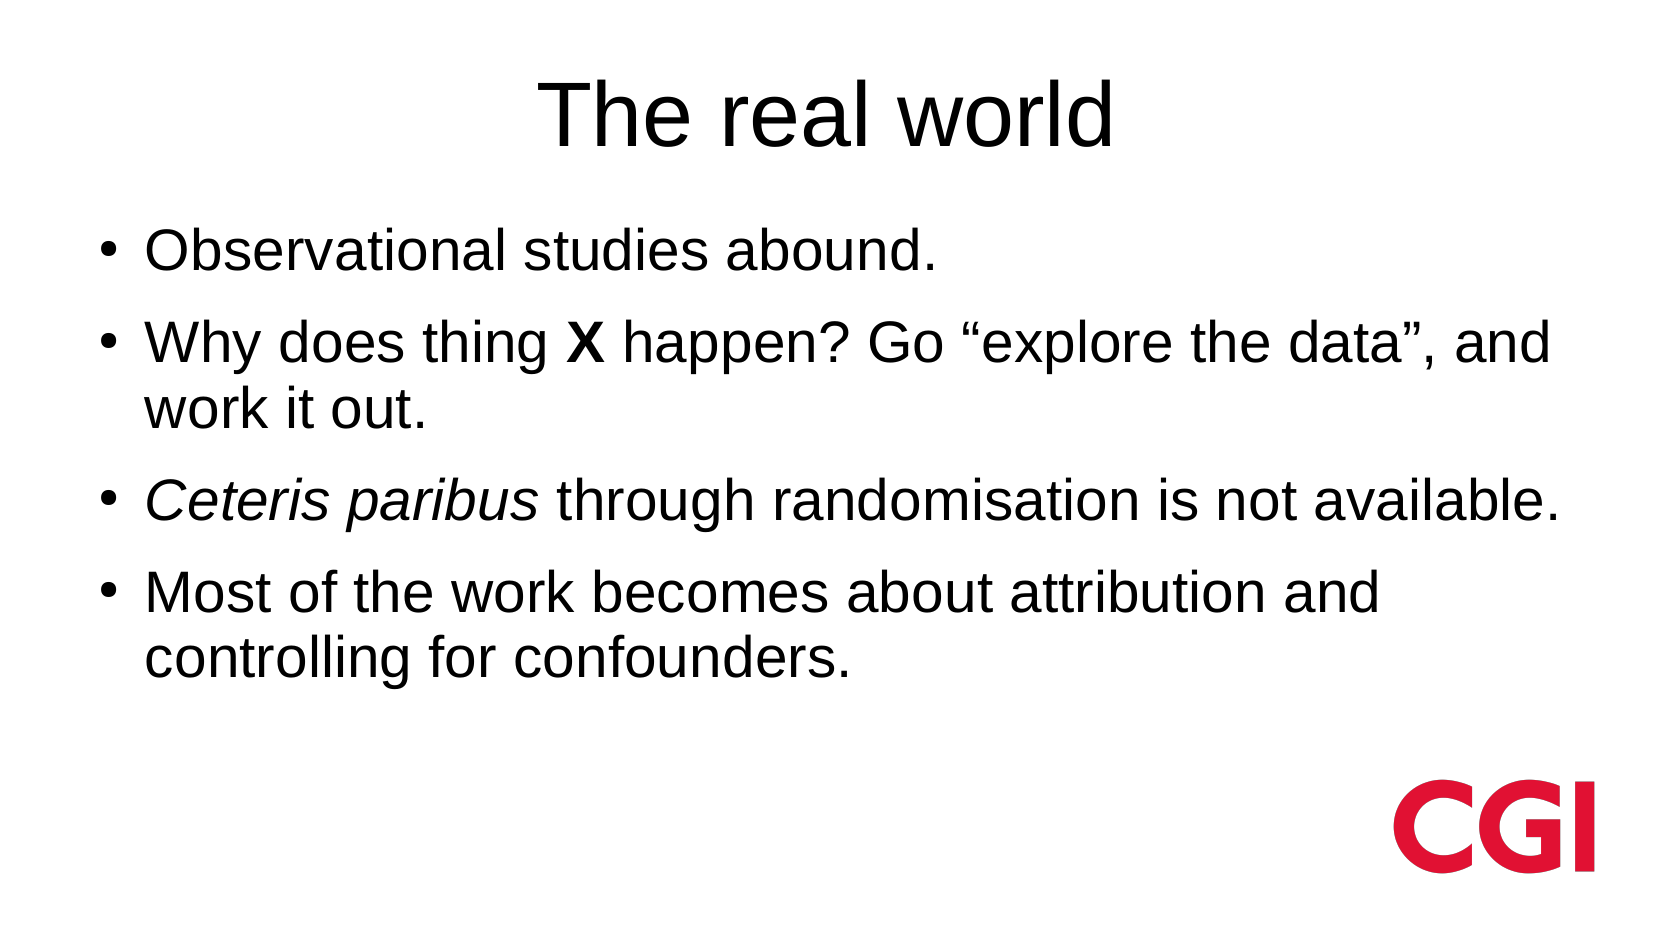

# The real world
Observational studies abound.
Why does thing X happen? Go “explore the data”, and work it out.
Ceteris paribus through randomisation is not available.
Most of the work becomes about attribution and controlling for confounders.